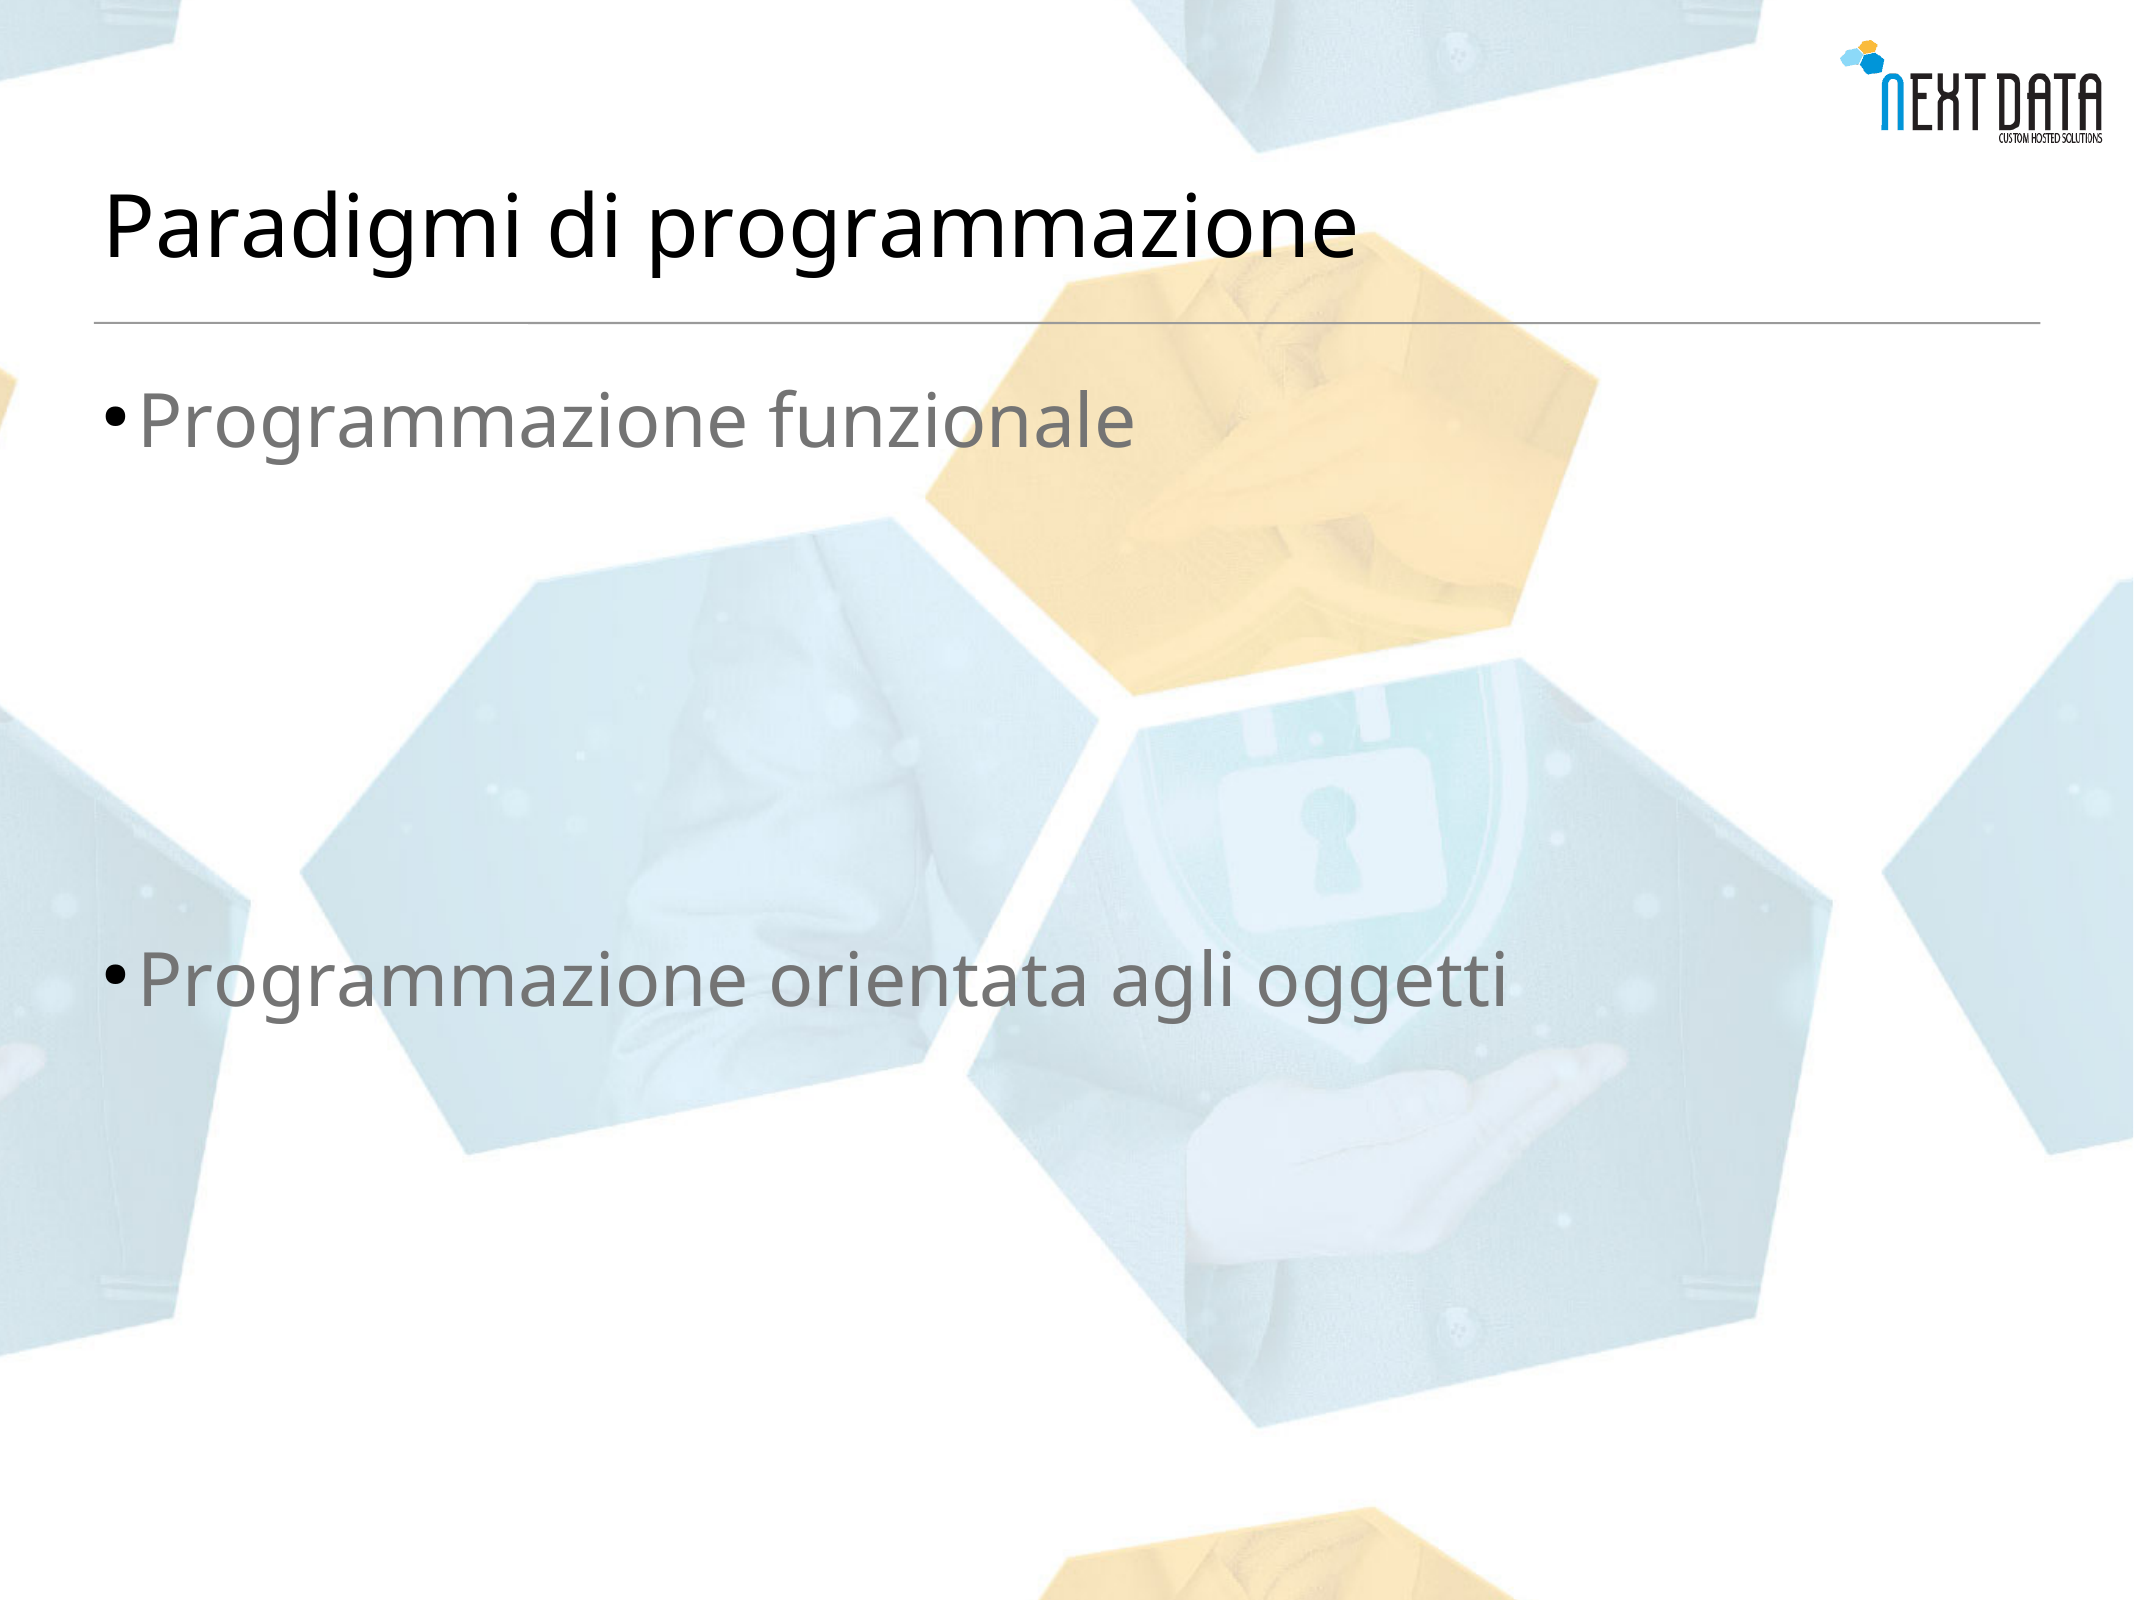

Paradigmi di programmazione
Programmazione funzionale
Programmazione orientata agli oggetti